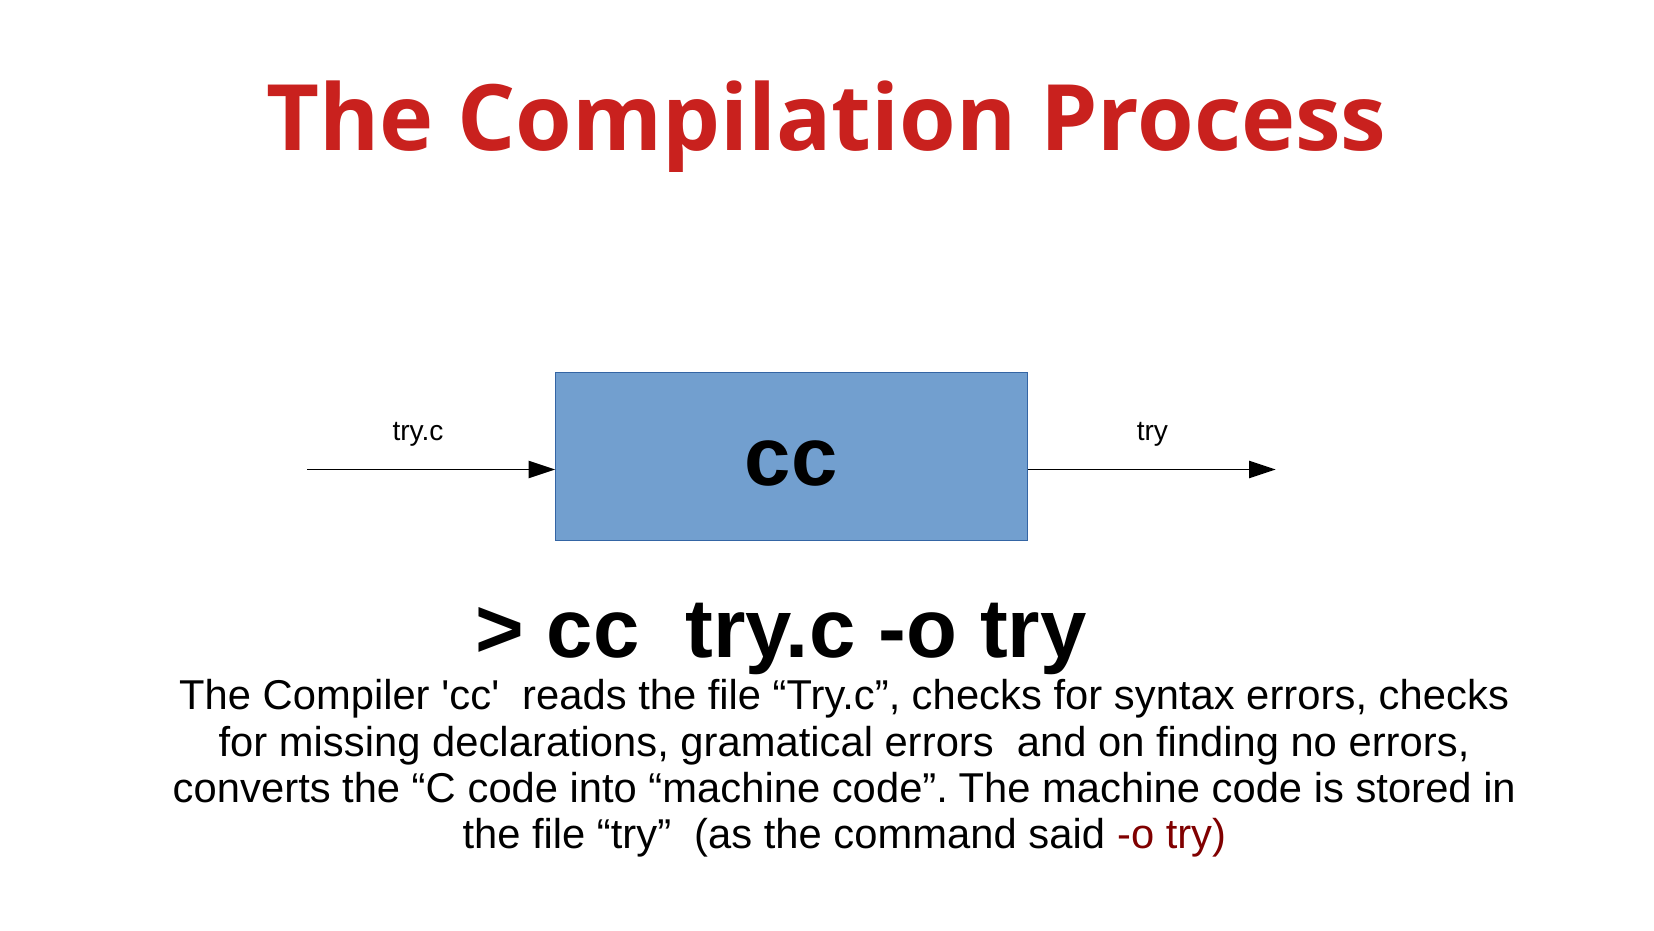

# The Compilation Process
cc
try.c
try
> cc try.c -o try
The Compiler 'cc' reads the file “Try.c”, checks for syntax errors, checks for missing declarations, gramatical errors and on finding no errors, converts the “C code into “machine code”. The machine code is stored in the file “try” (as the command said -o try)